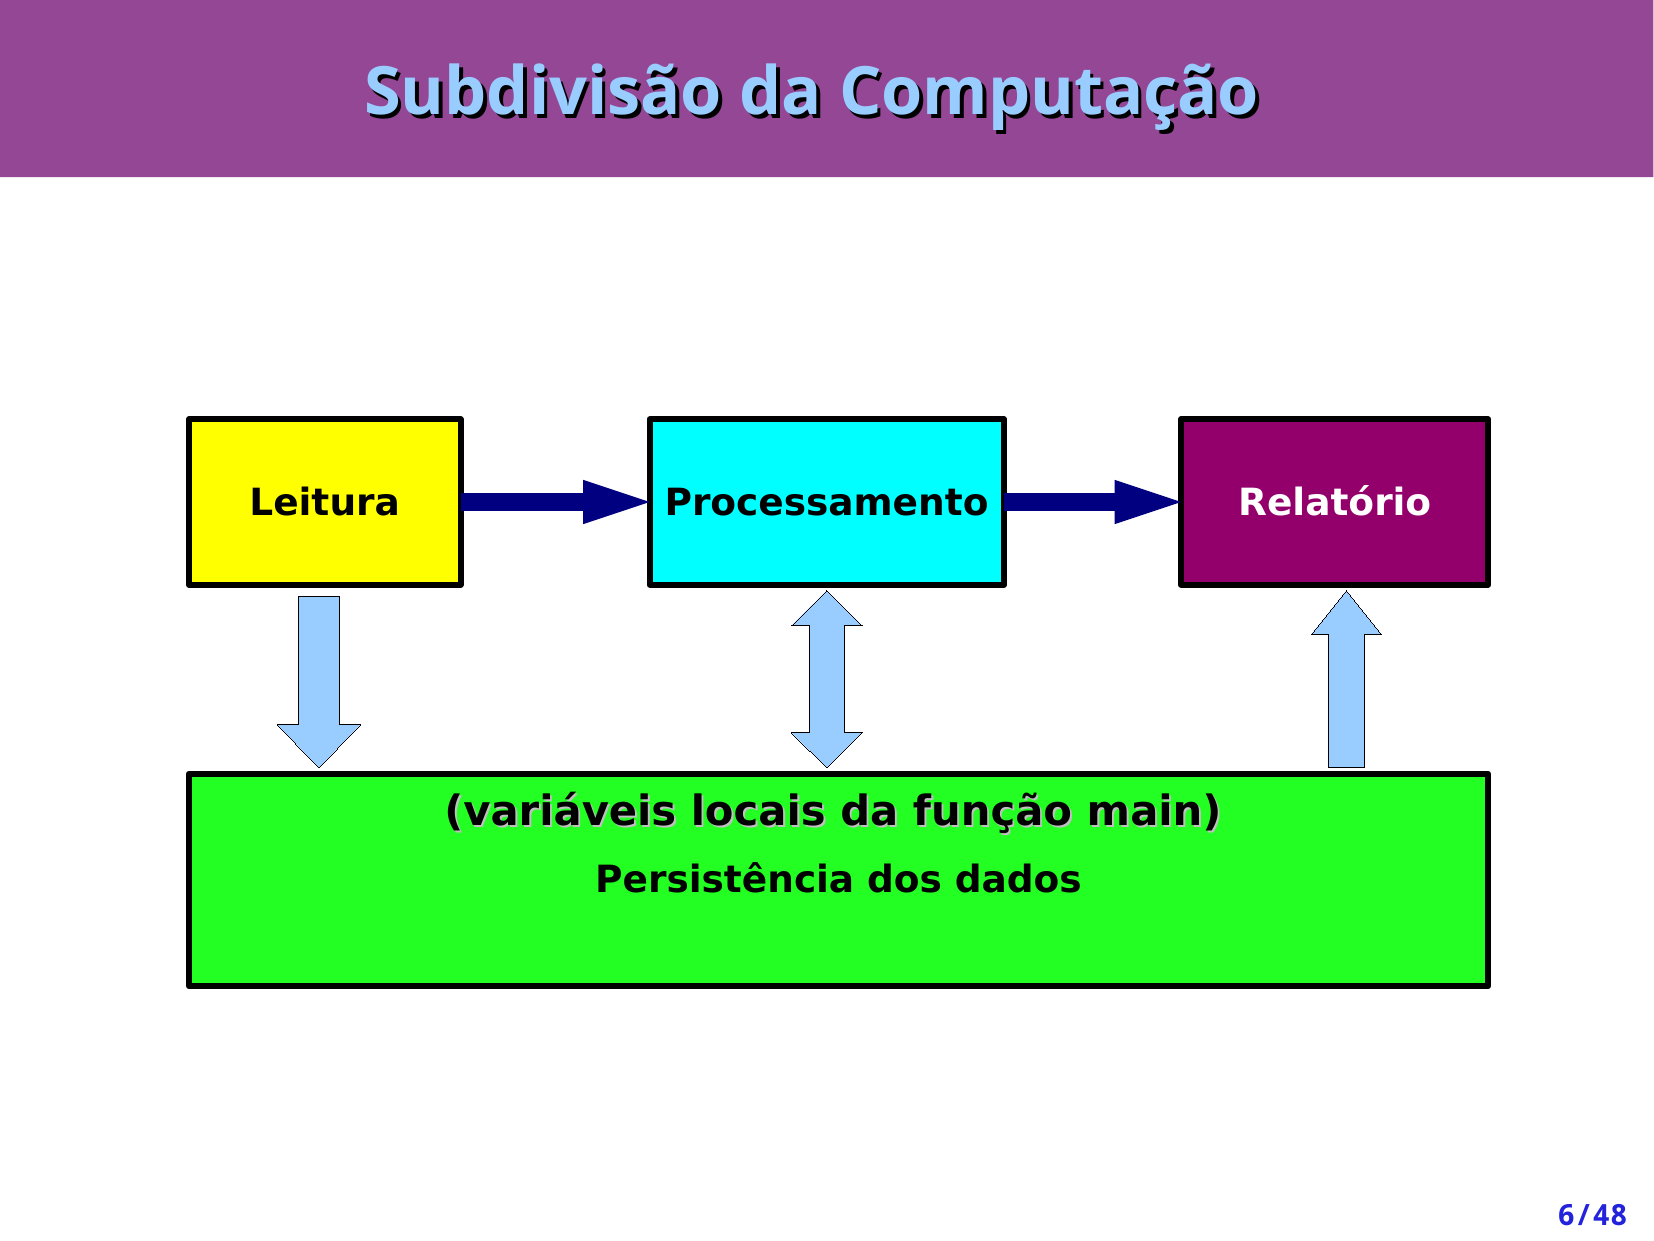

# Subdivisão da Computação
Leitura
Processamento
Relatório
Persistência dos dados
 (variáveis locais da função main)
6